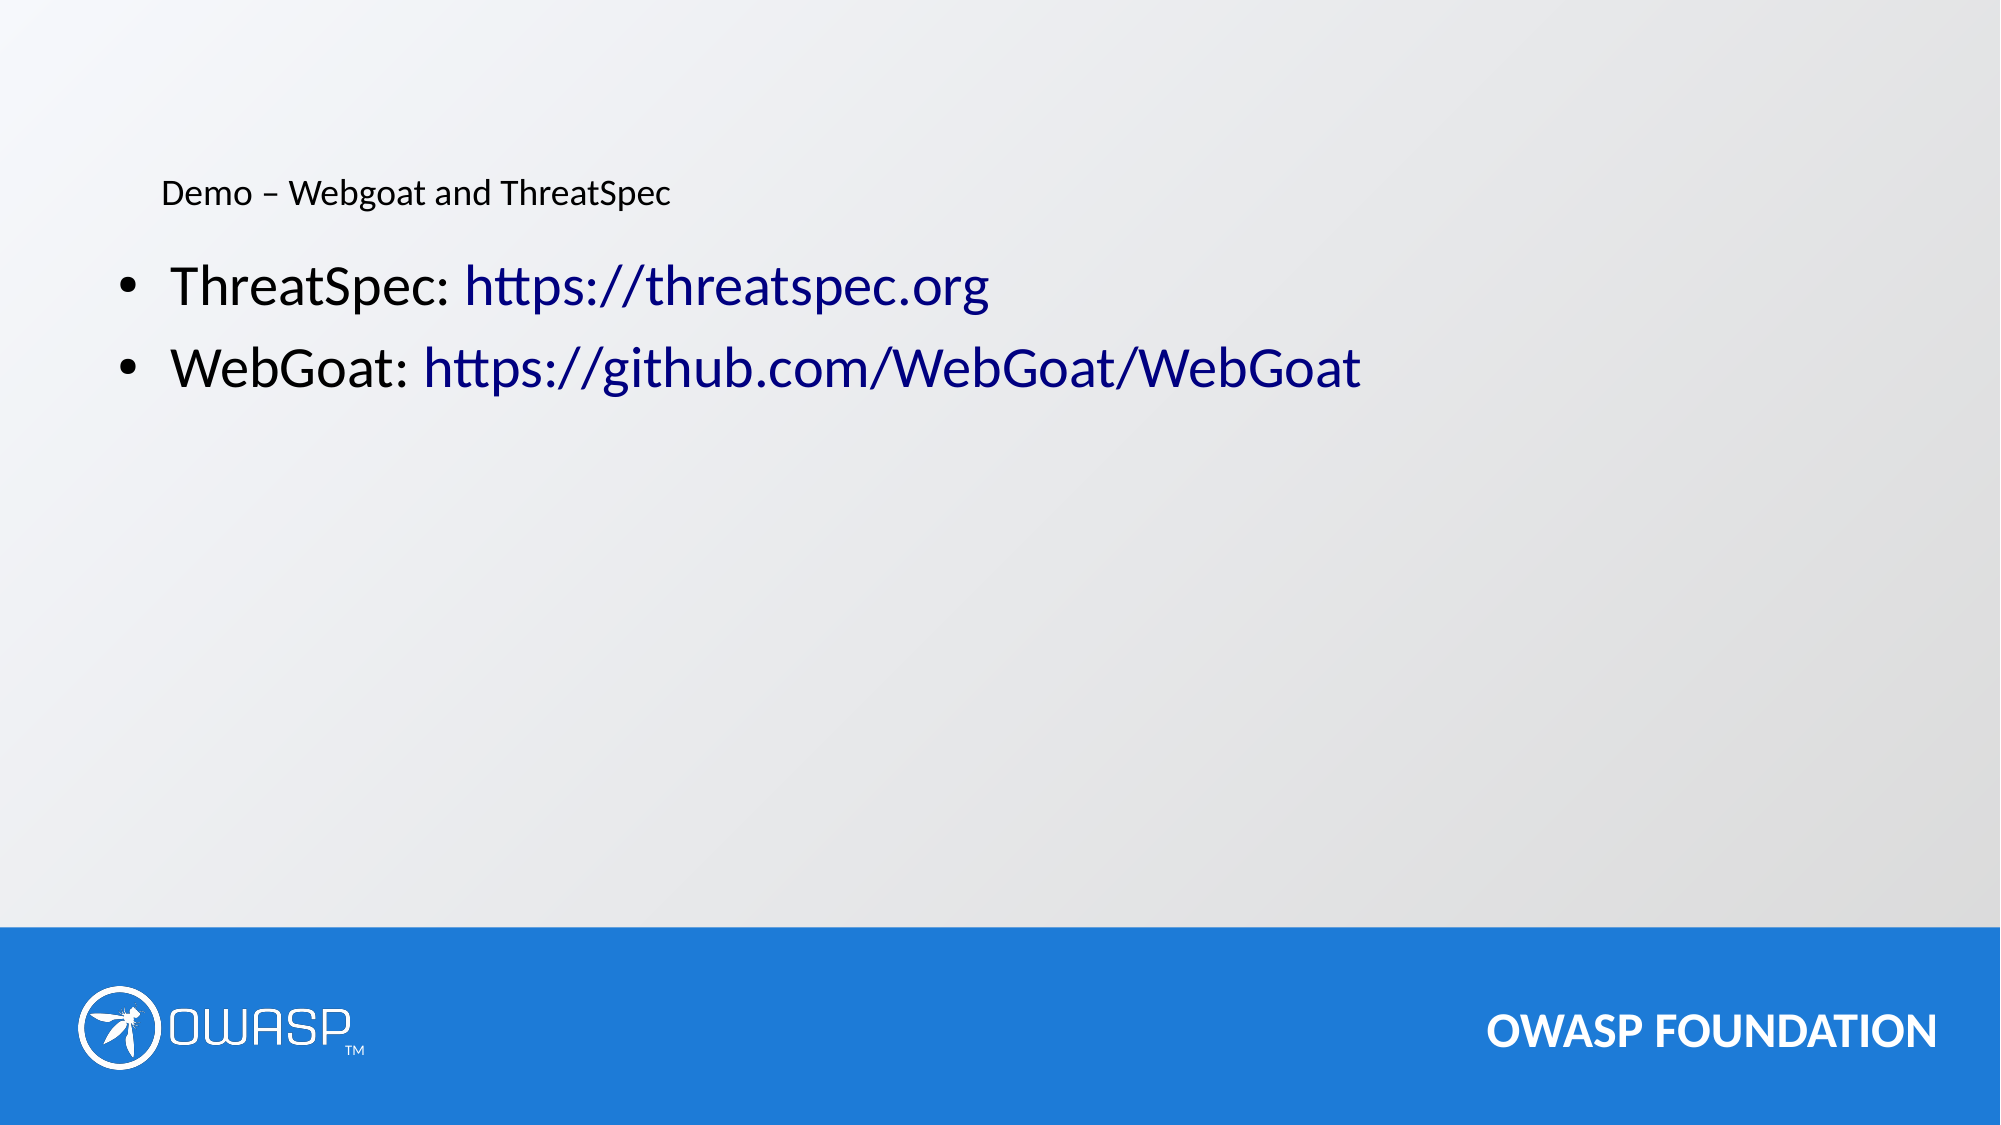

# Demo – Webgoat and ThreatSpec
ThreatSpec: https://threatspec.org
WebGoat: https://github.com/WebGoat/WebGoat